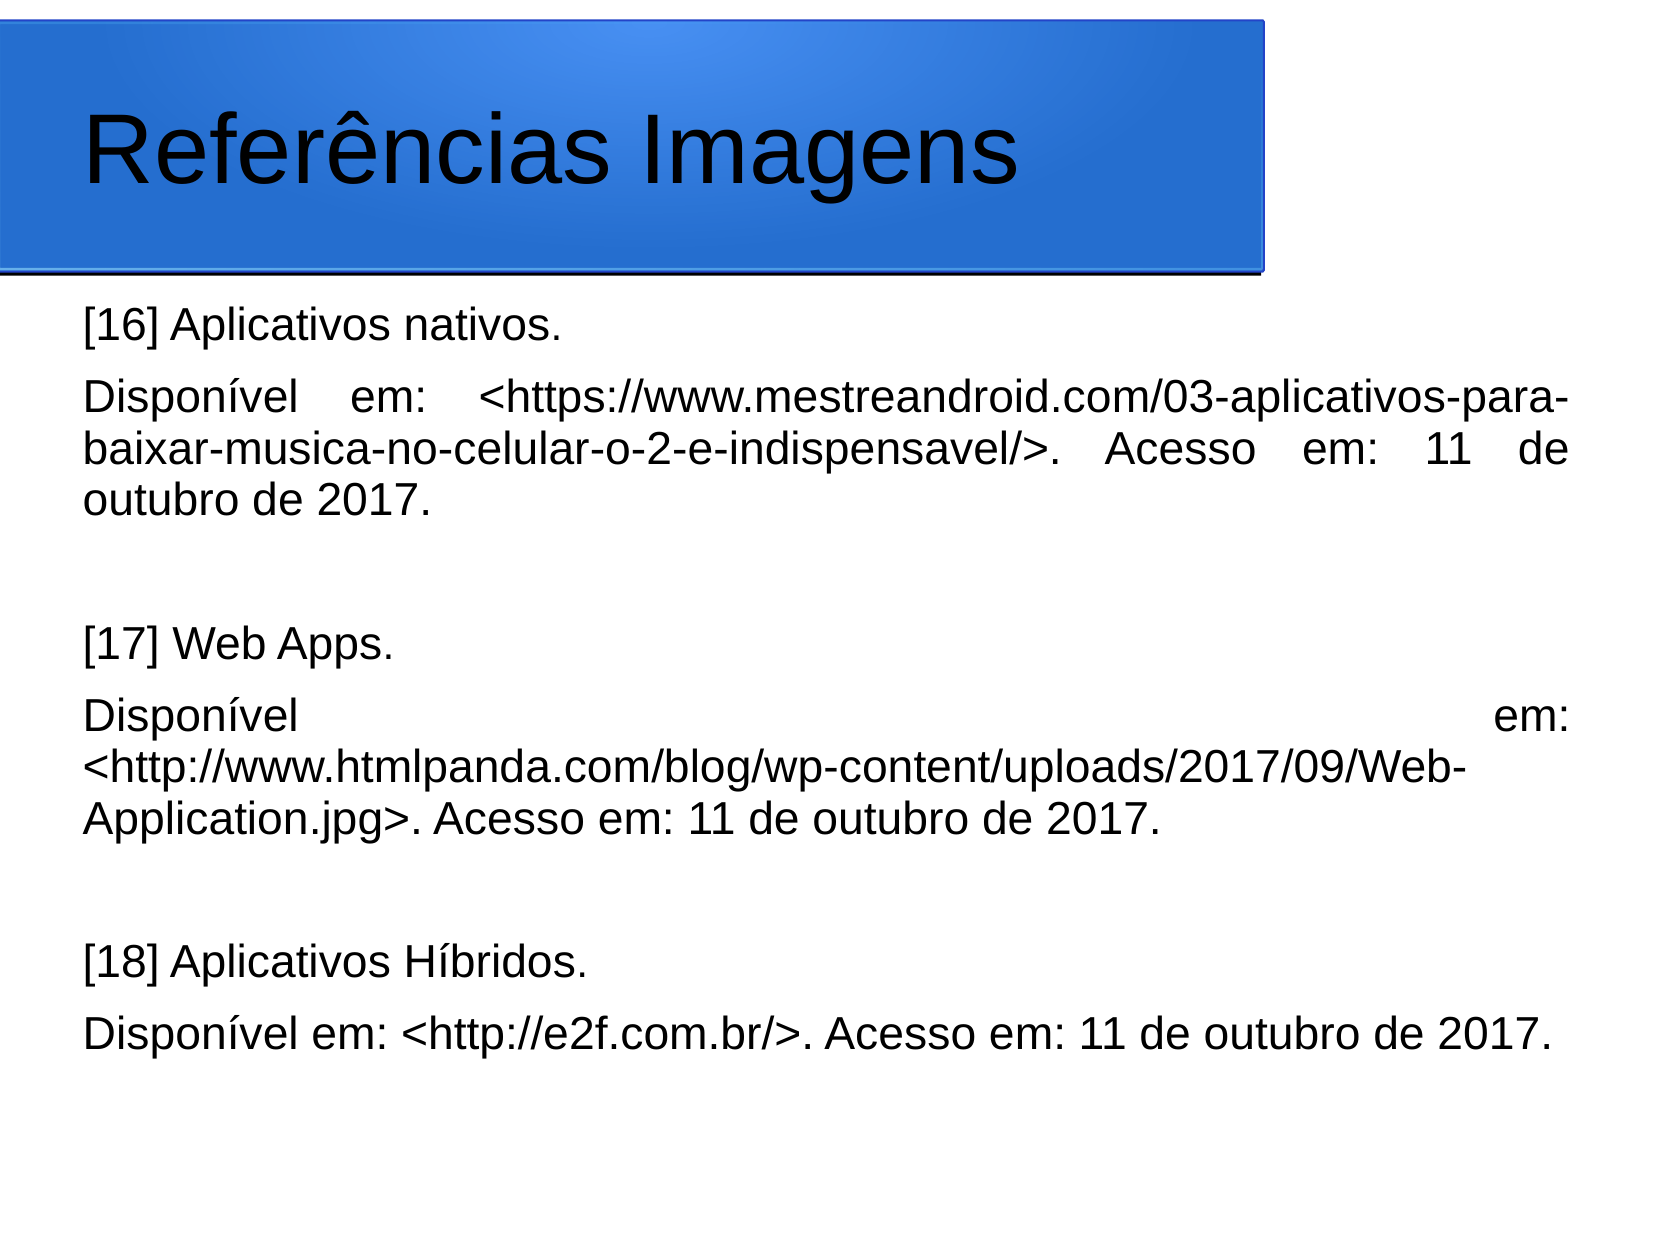

# Referências Imagens
[16] Aplicativos nativos.
Disponível em: <https://www.mestreandroid.com/03-aplicativos-para-baixar-musica-no-celular-o-2-e-indispensavel/>. Acesso em: 11 de outubro de 2017.
[17] Web Apps.
Disponível em: <http://www.htmlpanda.com/blog/wp-content/uploads/2017/09/Web-Application.jpg>. Acesso em: 11 de outubro de 2017.
[18] Aplicativos Híbridos.
Disponível em: <http://e2f.com.br/>. Acesso em: 11 de outubro de 2017.